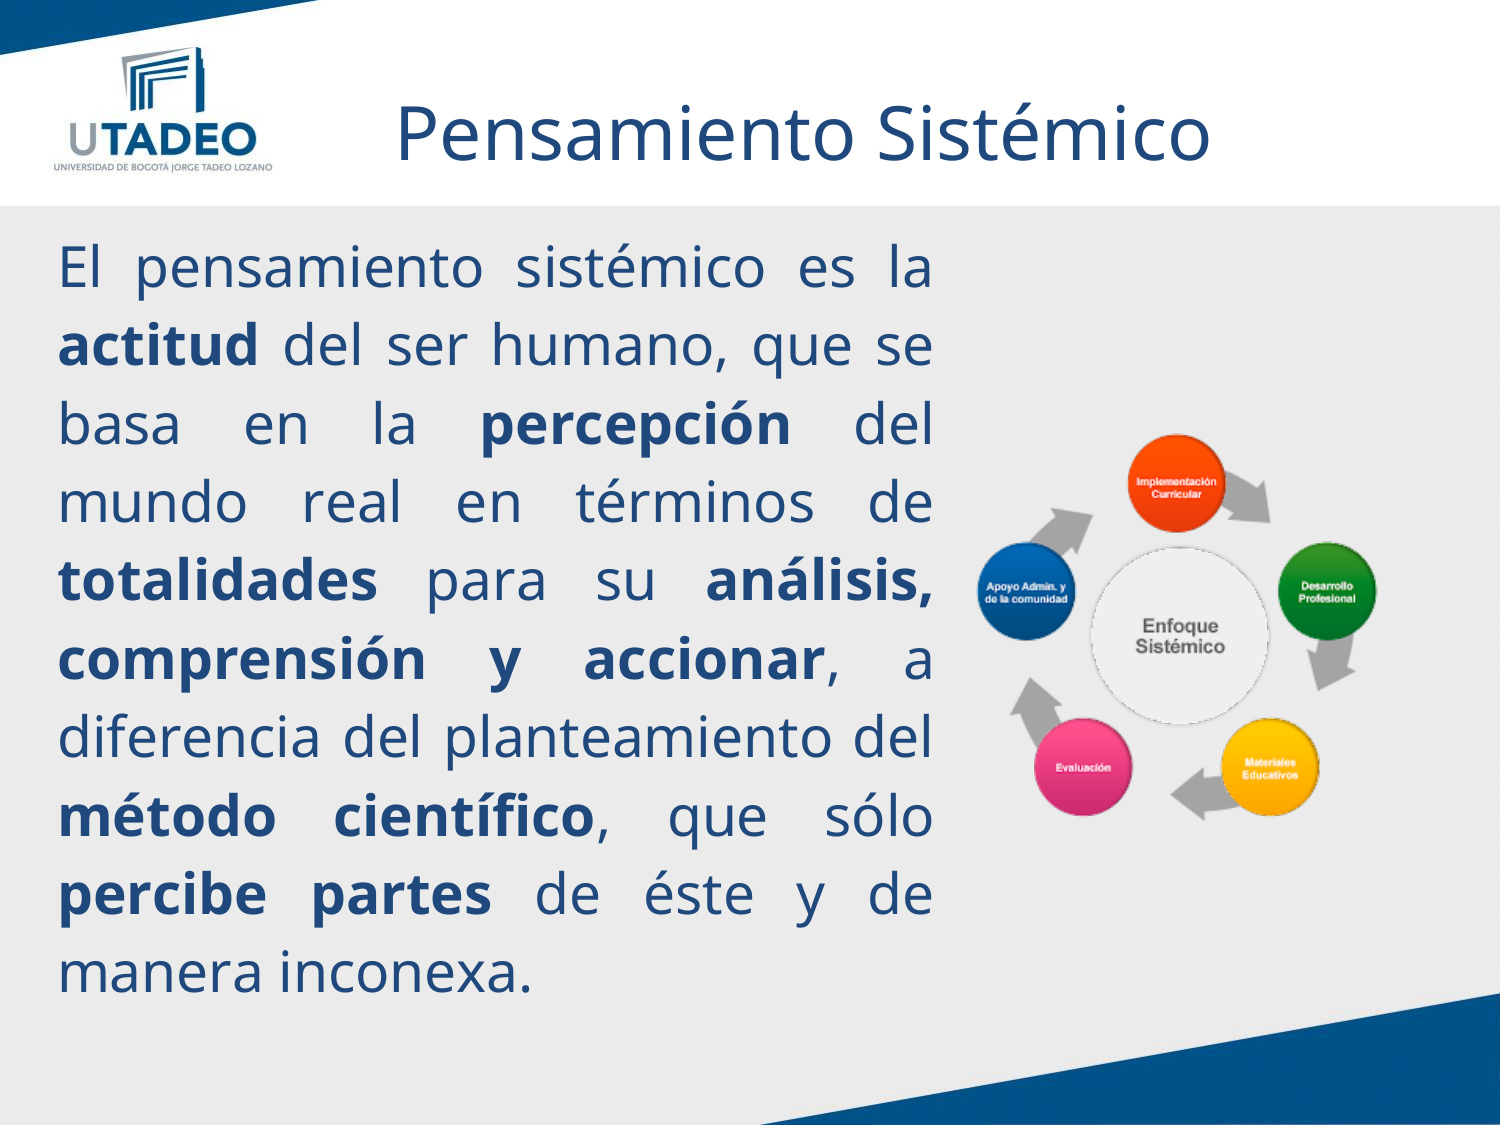

Pensamiento Sistémico
# El pensamiento sistémico es la actitud del ser humano, que se basa en la percepción del mundo real en términos de totalidades para su análisis, comprensión y accionar, a diferencia del planteamiento del método científico, que sólo percibe partes de éste y de manera inconexa.